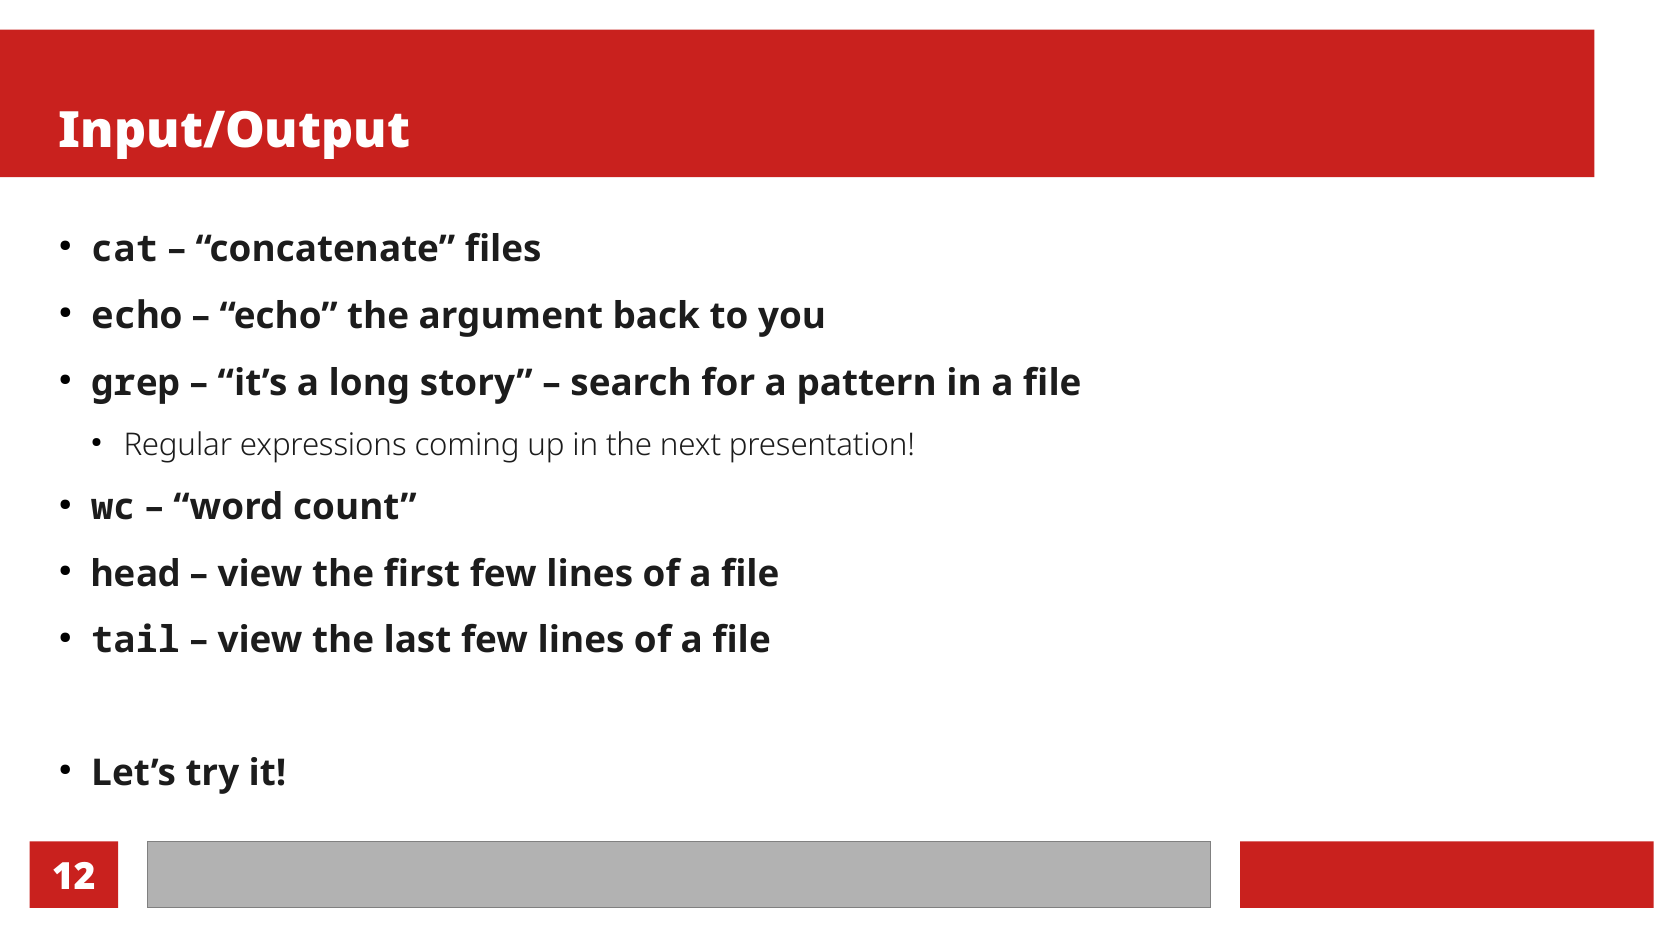

# Input/Output
cat – “concatenate” files
echo – “echo” the argument back to you
grep – “it’s a long story” – search for a pattern in a file
Regular expressions coming up in the next presentation!
wc – “word count”
head – view the first few lines of a file
tail – view the last few lines of a file
Let’s try it!
12